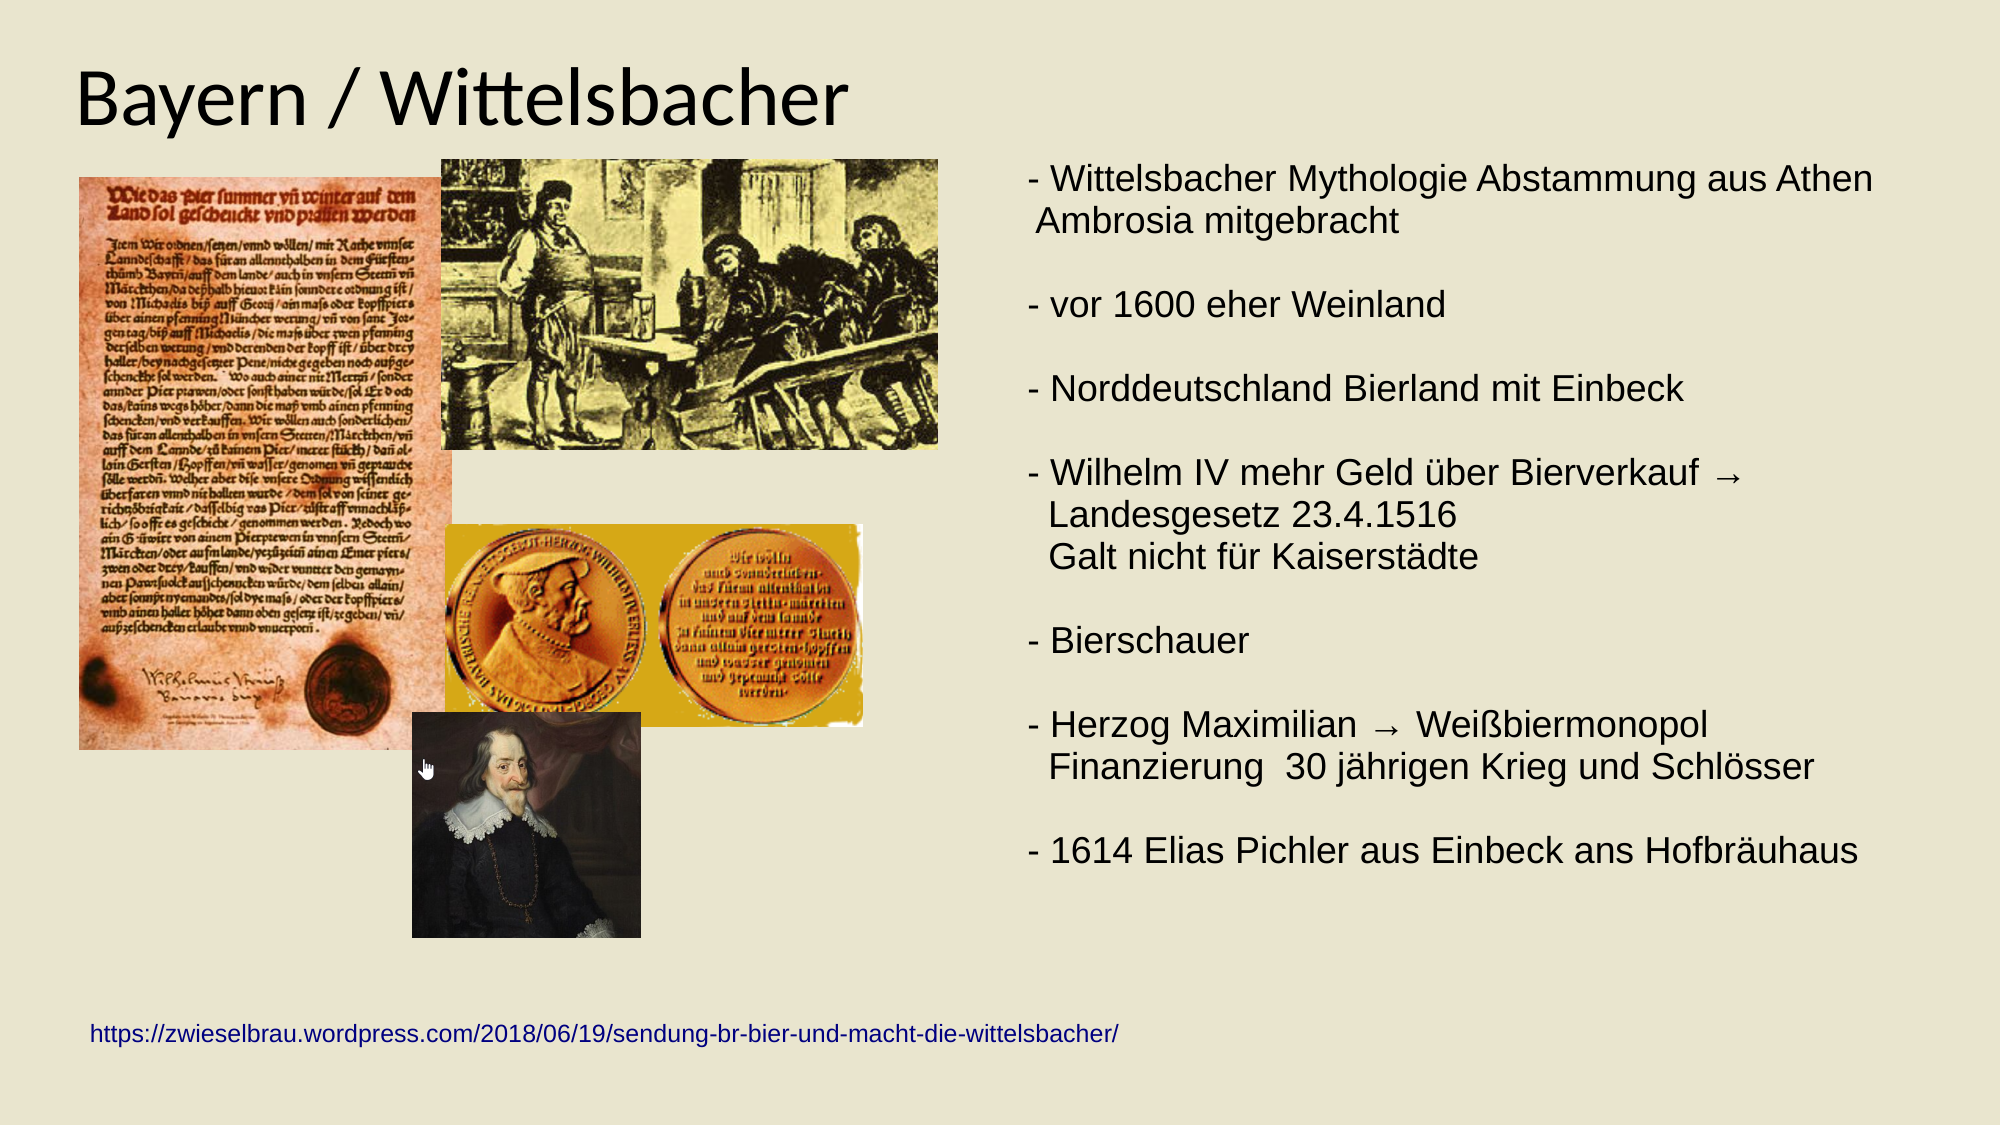

# Bayern / Wittelsbacher
- Wittelsbacher Mythologie Abstammung aus Athen Ambrosia mitgebracht
- vor 1600 eher Weinland
- Norddeutschland Bierland mit Einbeck
- Wilhelm IV mehr Geld über Bierverkauf →
 Landesgesetz 23.4.1516
 Galt nicht für Kaiserstädte
- Bierschauer
- Herzog Maximilian → Weißbiermonopol
 Finanzierung 30 jährigen Krieg und Schlösser
- 1614 Elias Pichler aus Einbeck ans Hofbräuhaus
https://zwieselbrau.wordpress.com/2018/06/19/sendung-br-bier-und-macht-die-wittelsbacher/